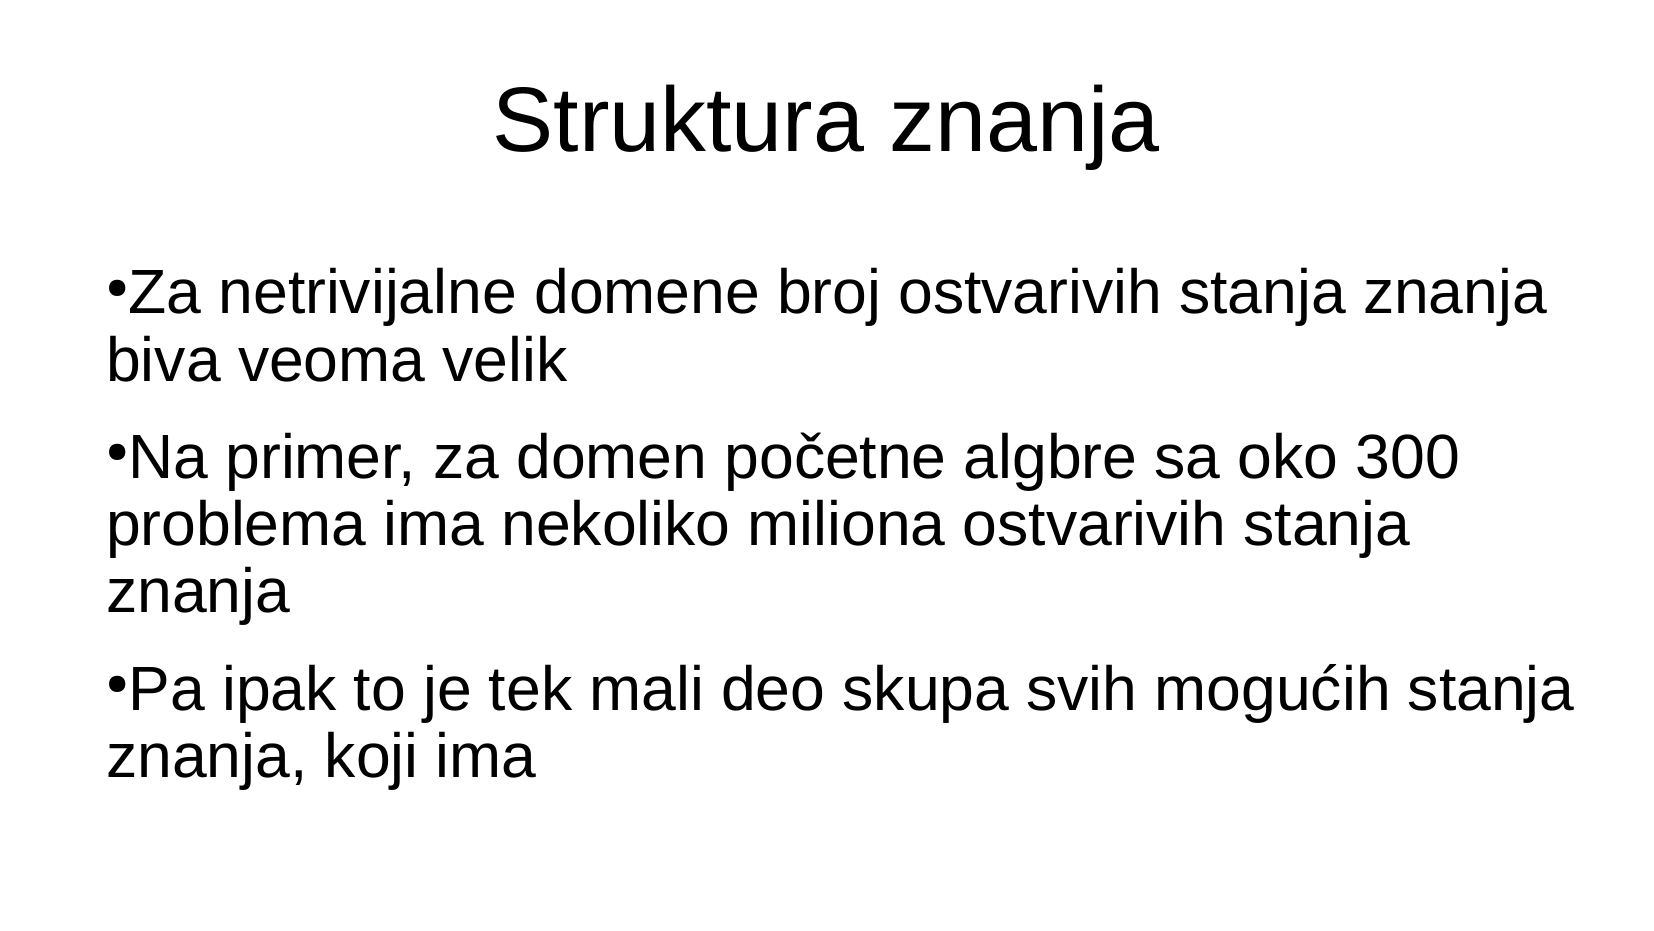

# Struktura znanja
Za netrivijalne domene broj ostvarivih stanja znanja biva veoma velik
Na primer, za domen početne algbre sa oko 300 problema ima nekoliko miliona ostvarivih stanja znanja
Pa ipak to je tek mali deo skupa svih mogućih stanja znanja, koji ima